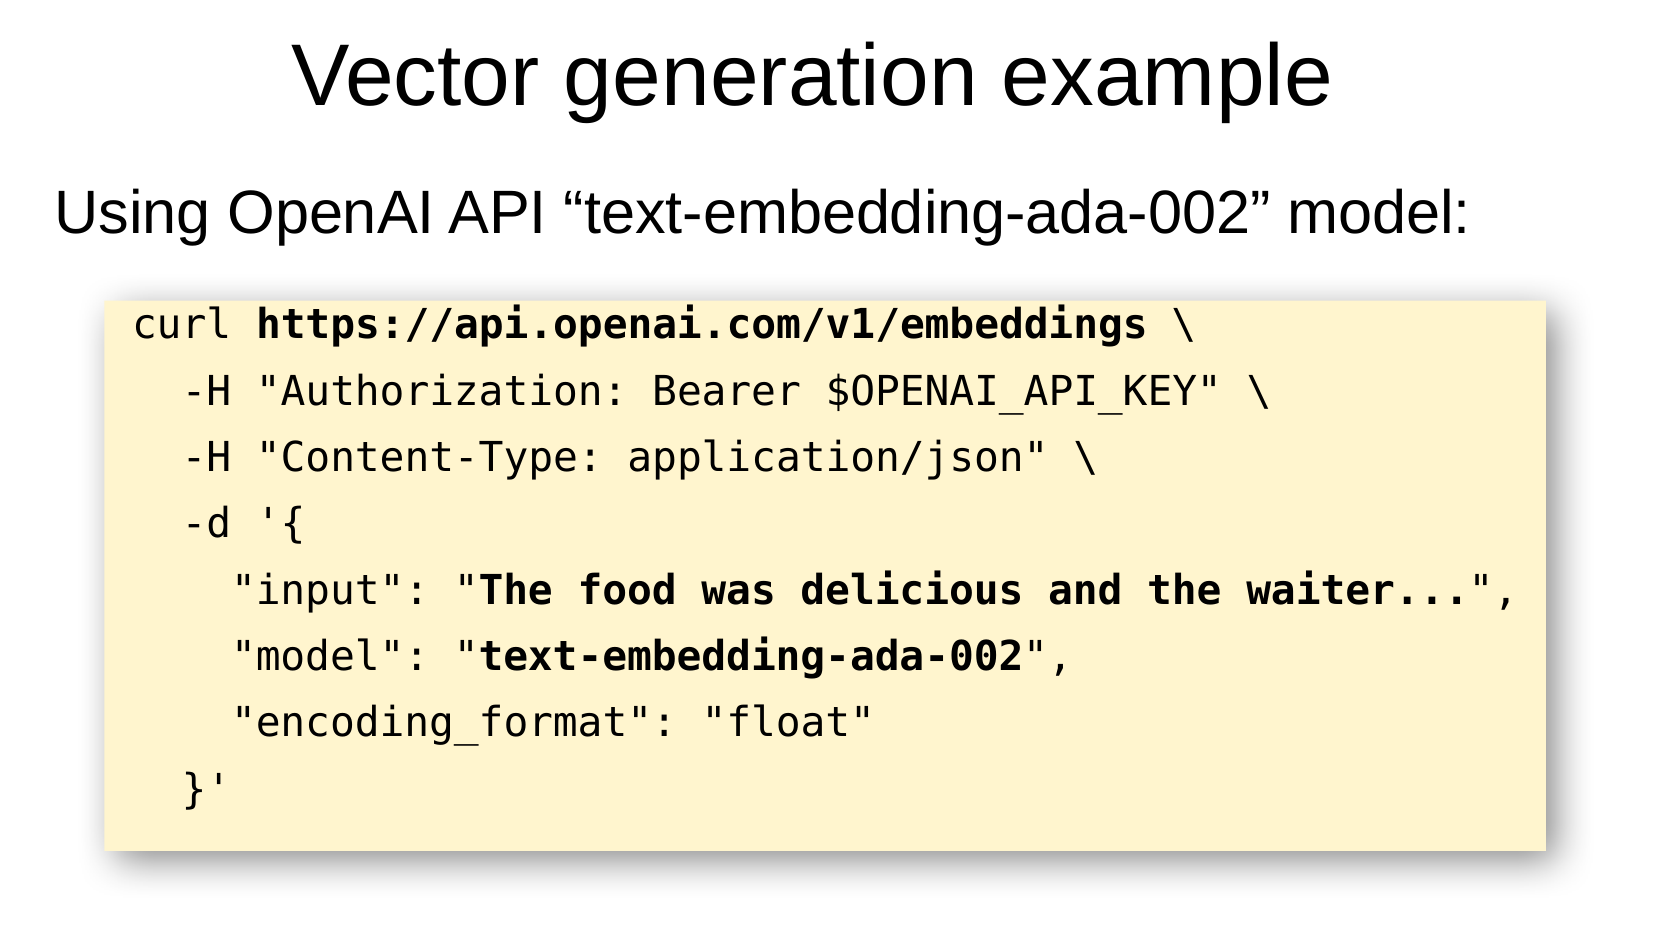

# Vector generation example
Using OpenAI API “text-embedding-ada-002” model:
curl https://api.openai.com/v1/embeddings \
 -H "Authorization: Bearer $OPENAI_API_KEY" \
 -H "Content-Type: application/json" \
 -d '{
 "input": "The food was delicious and the waiter...",
 "model": "text-embedding-ada-002",
 "encoding_format": "float"
 }'